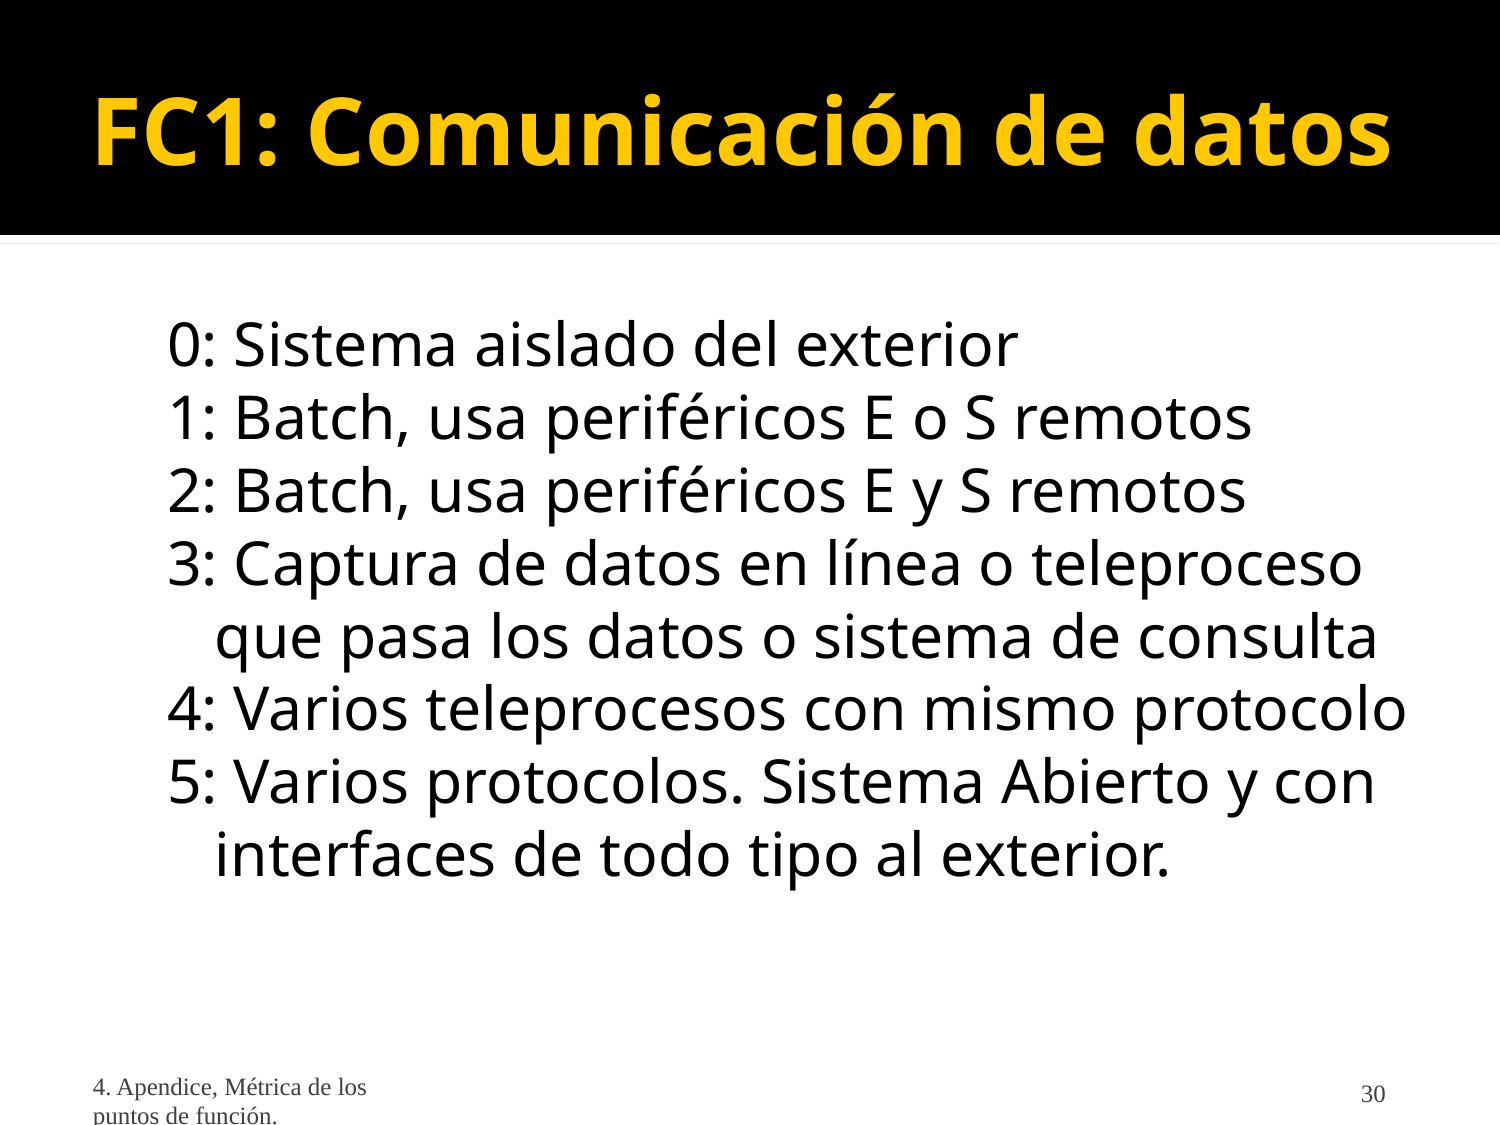

# FC1: Comunicación de datos
0: Sistema aislado del exterior
1: Batch, usa periféricos E o S remotos
2: Batch, usa periféricos E y S remotos
3: Captura de datos en línea o teleproceso que pasa los datos o sistema de consulta
4: Varios teleprocesos con mismo protocolo
5: Varios protocolos. Sistema Abierto y con interfaces de todo tipo al exterior.
4. Apendice, Métrica de los puntos de función.
30